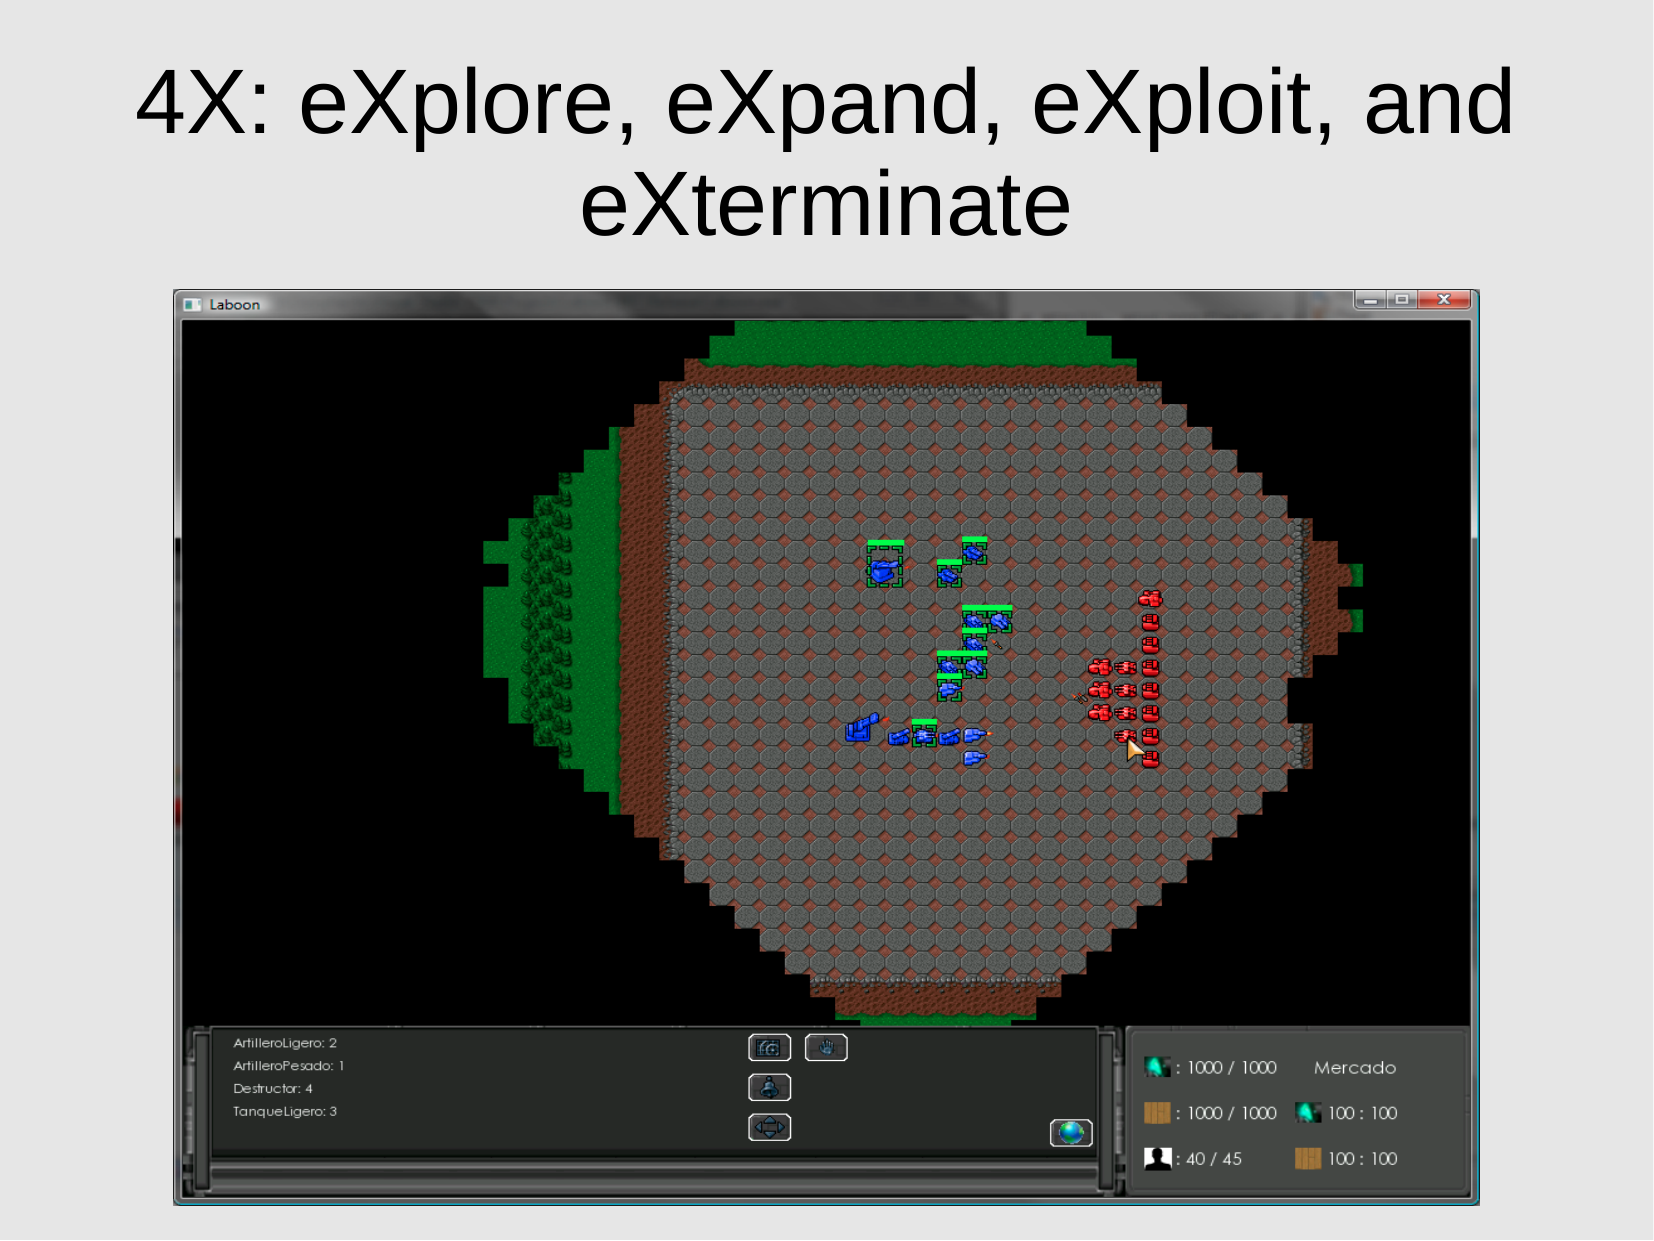

# 4X: eXplore, eXpand, eXploit, and eXterminate